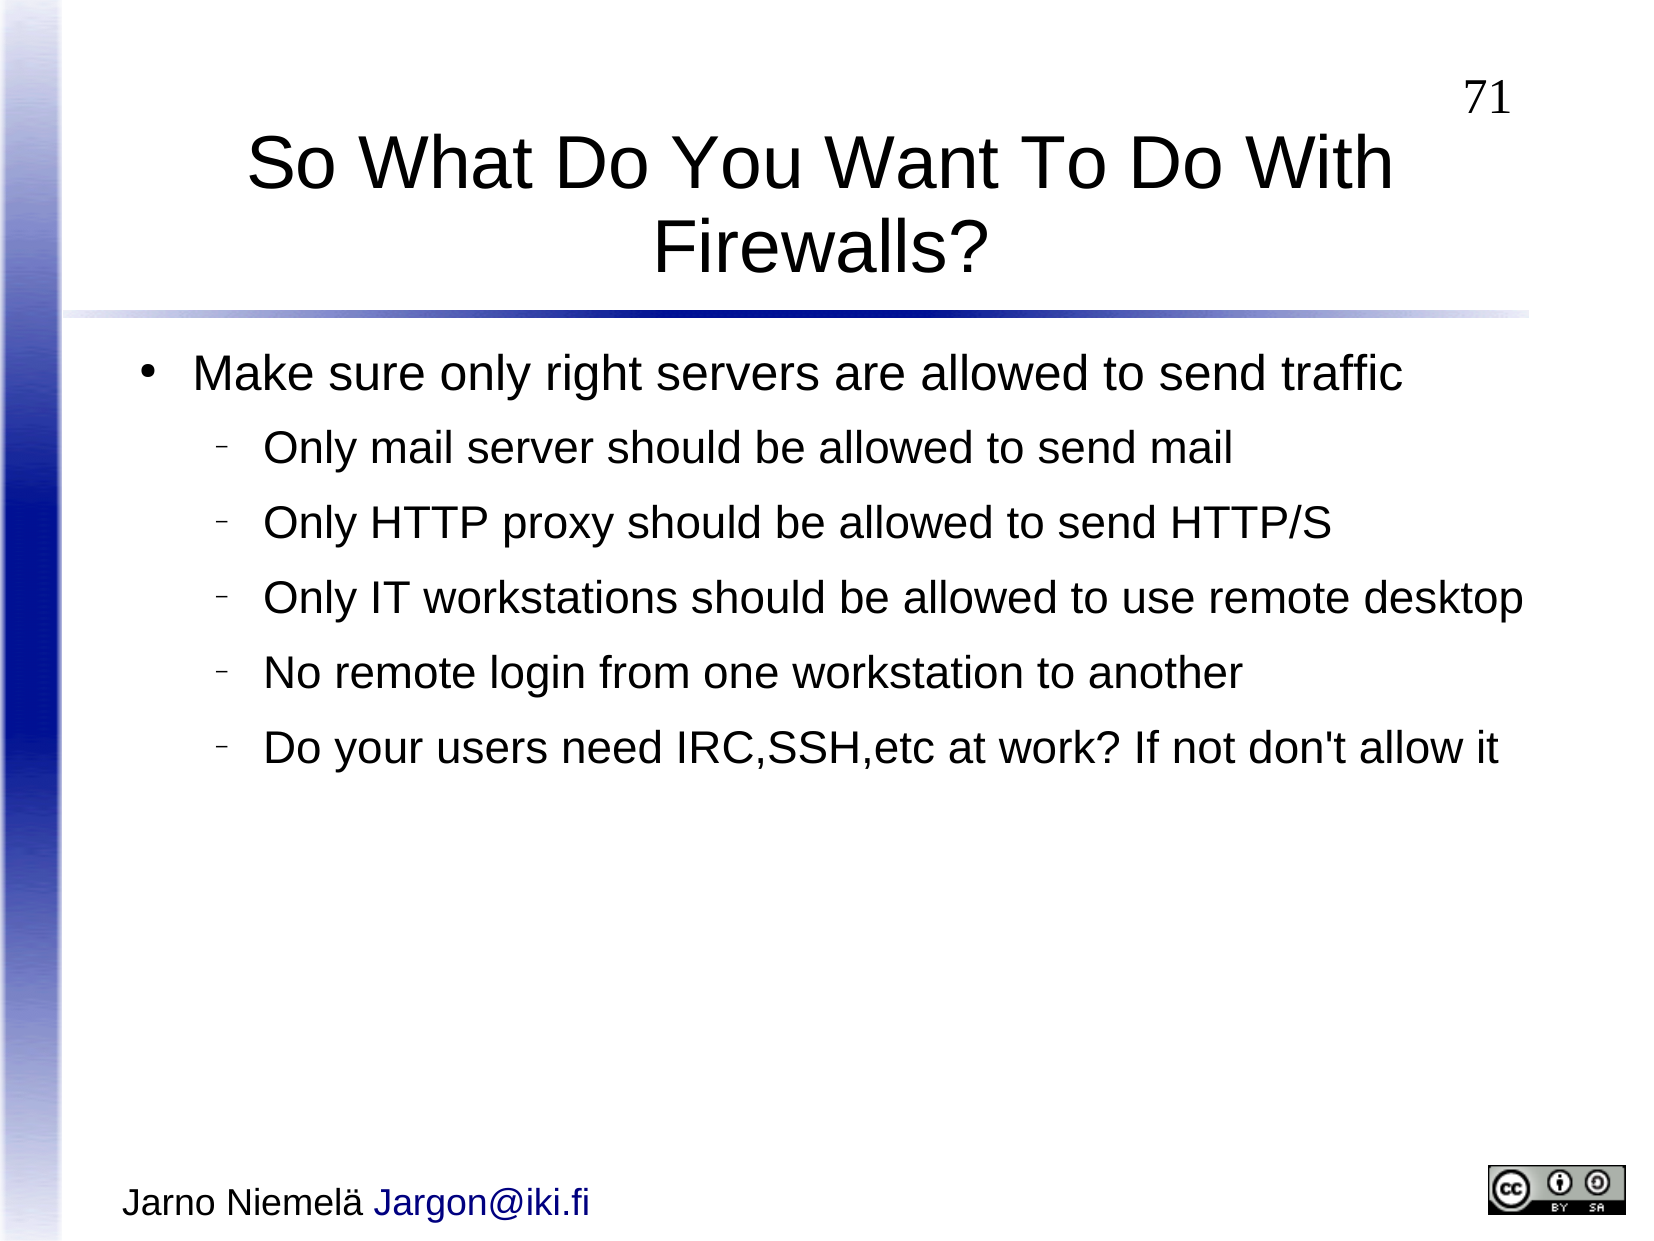

# So What Do You Want To Do With Firewalls?
Make sure only right servers are allowed to send traffic
Only mail server should be allowed to send mail
Only HTTP proxy should be allowed to send HTTP/S
Only IT workstations should be allowed to use remote desktop
No remote login from one workstation to another
Do your users need IRC,SSH,etc at work? If not don't allow it